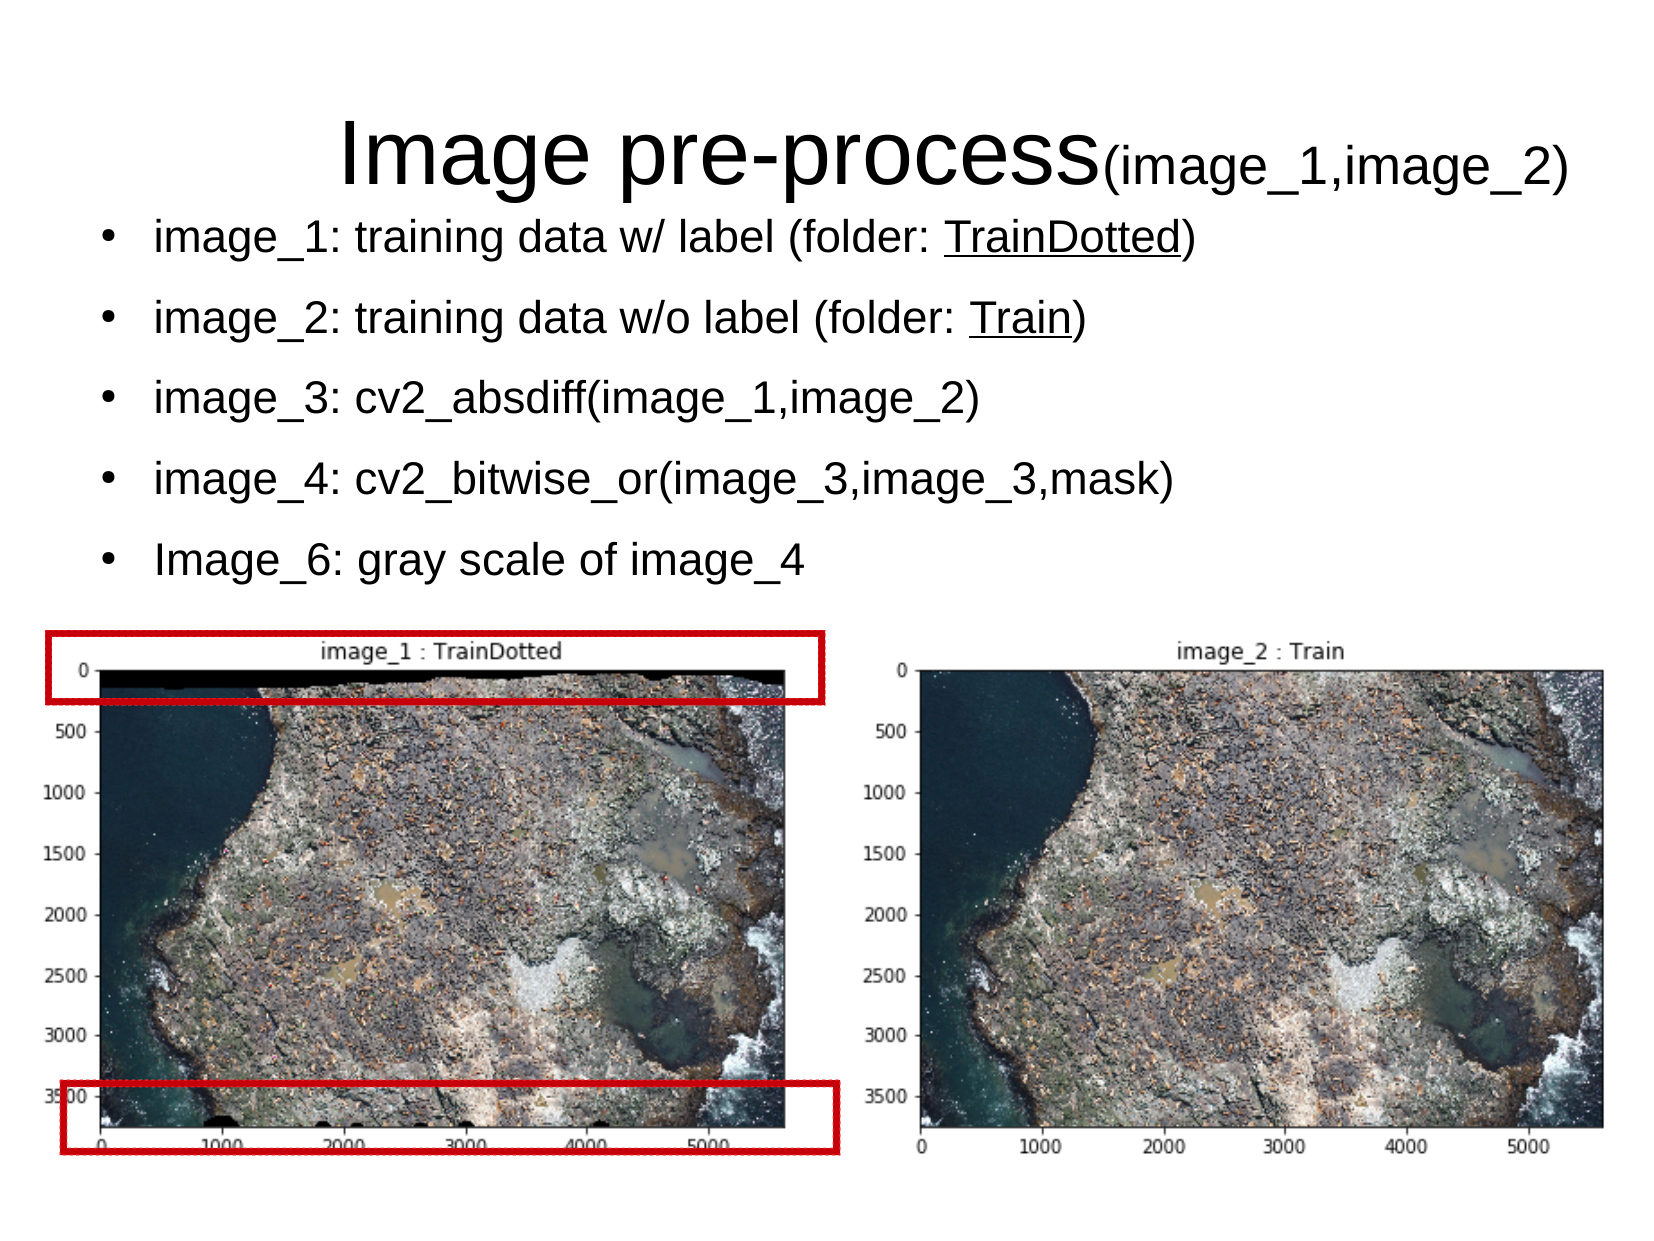

# Image pre-process(image_1,image_2)
image_1: training data w/ label (folder: TrainDotted)
image_2: training data w/o label (folder: Train)
image_3: cv2_absdiff(image_1,image_2)
image_4: cv2_bitwise_or(image_3,image_3,mask)
Image_6: gray scale of image_4